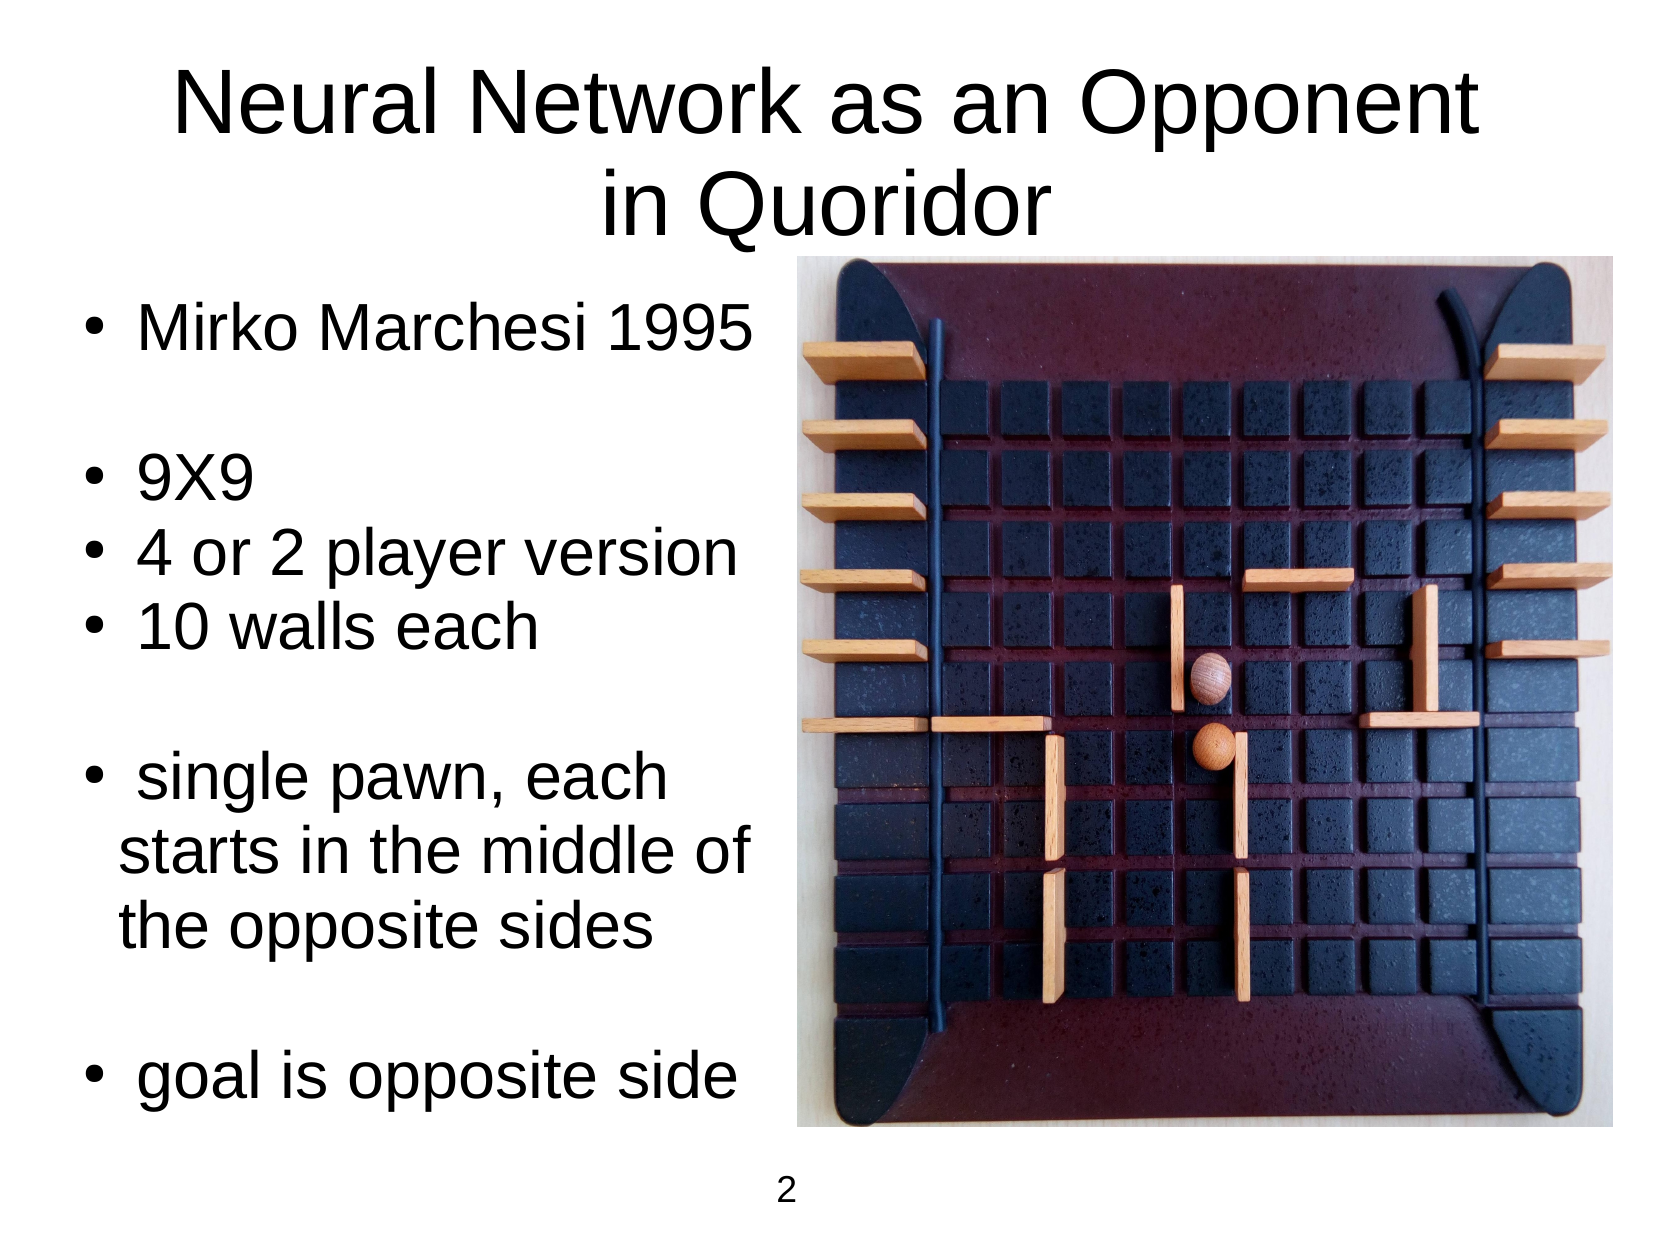

# Neural Network as an Opponent in Quoridor
 Mirko Marchesi 1995
 9X9
 4 or 2 player version
 10 walls each
 single pawn, each starts in the middle of the opposite sides
 goal is opposite side